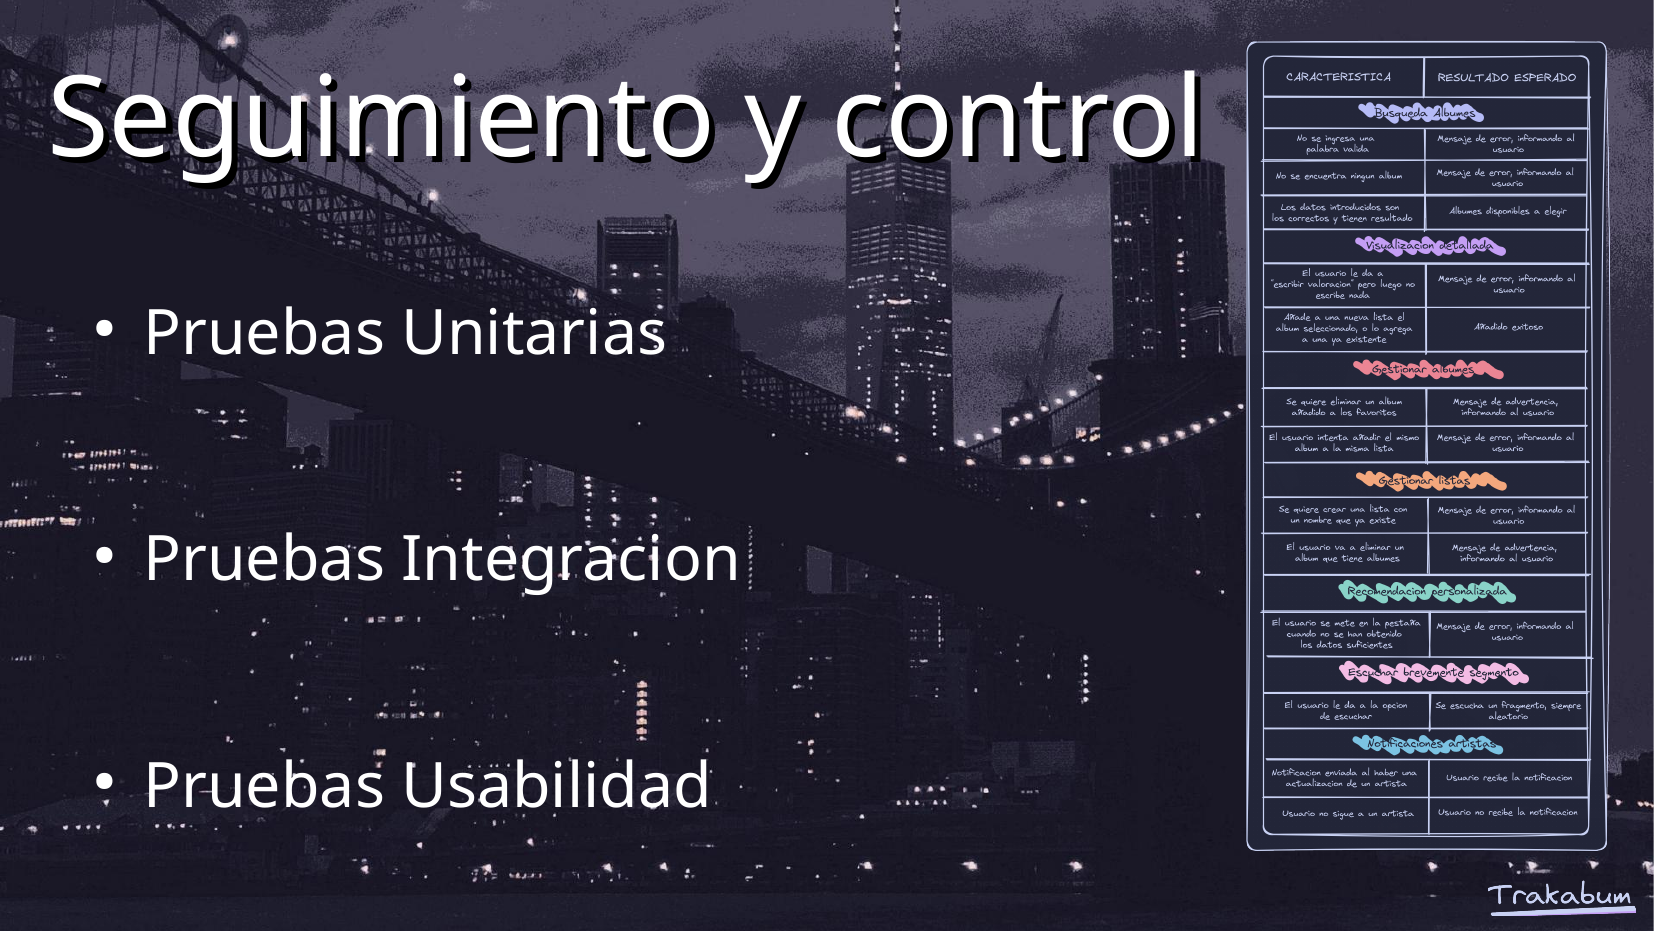

# Seguimiento y control
Pruebas Unitarias
Pruebas Integracion
Pruebas Usabilidad